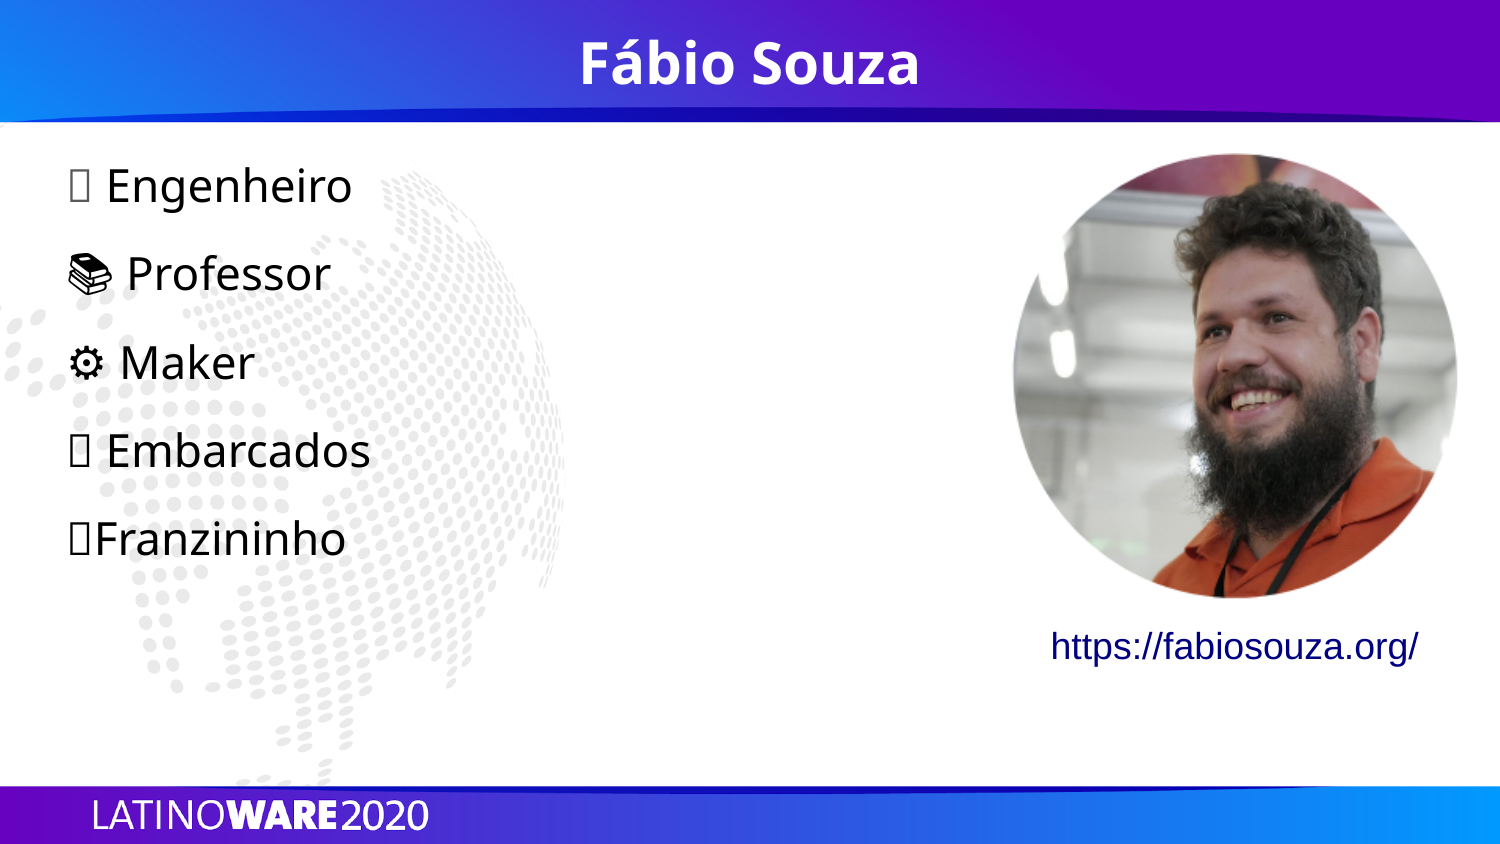

# Fábio Souza
🔌 Engenheiro
📚 Professor
⚙️ Maker
🎢 Embarcados
🏫Franzininho
https://fabiosouza.org/